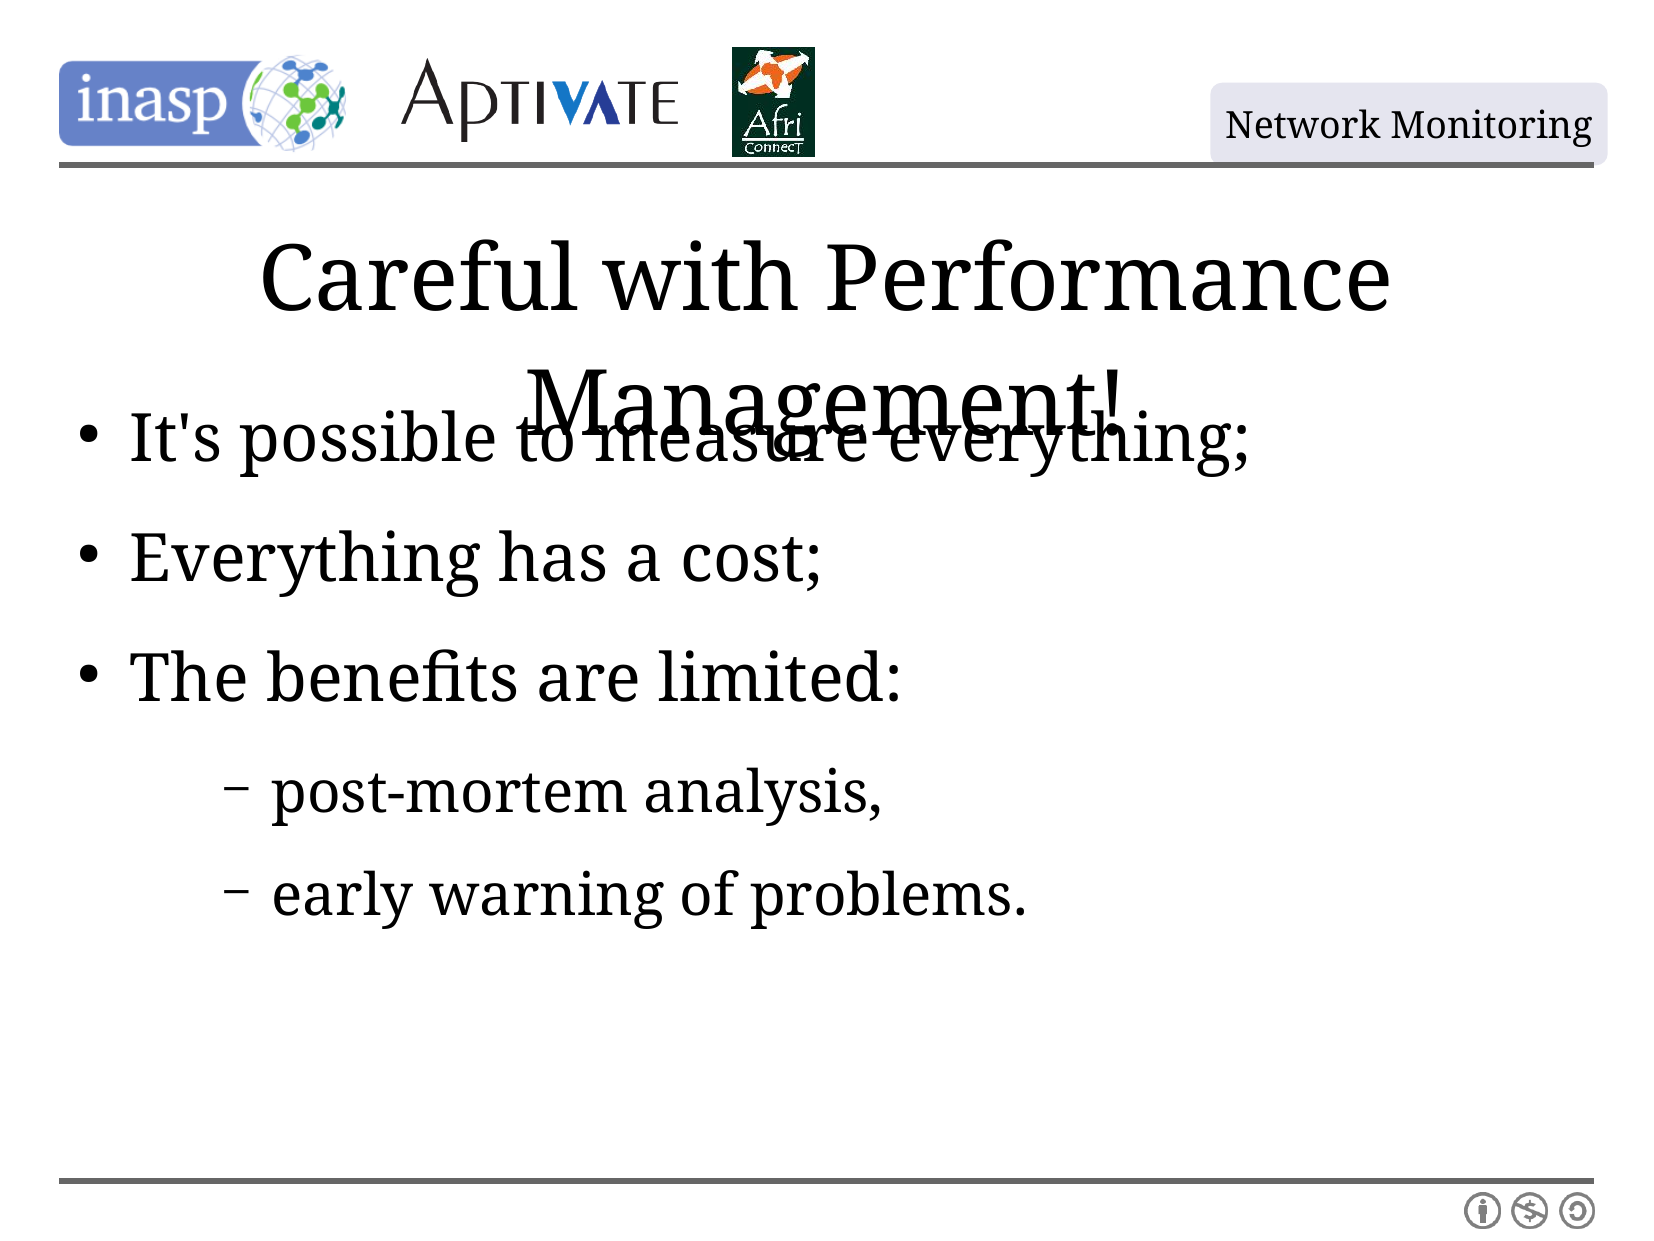

# Careful with Performance Management!
It's possible to measure everything;
Everything has a cost;
The benefits are limited:
post-mortem analysis,
early warning of problems.